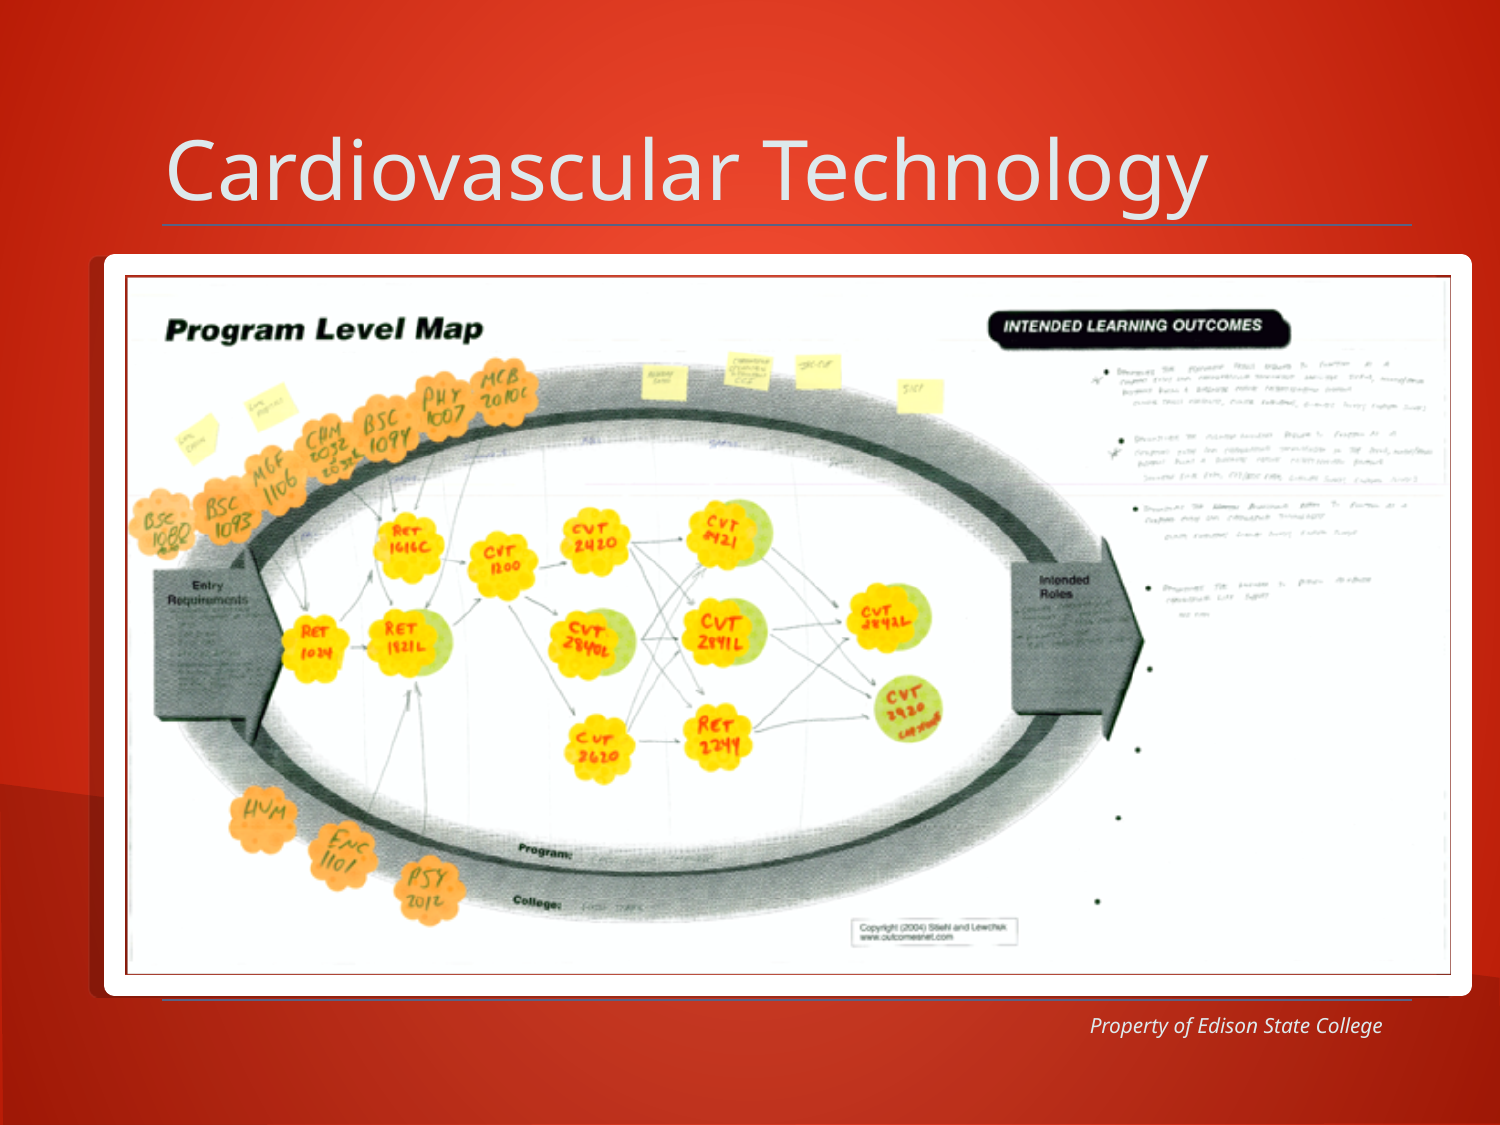

# Cardiovascular Technology
Property of Edison State College